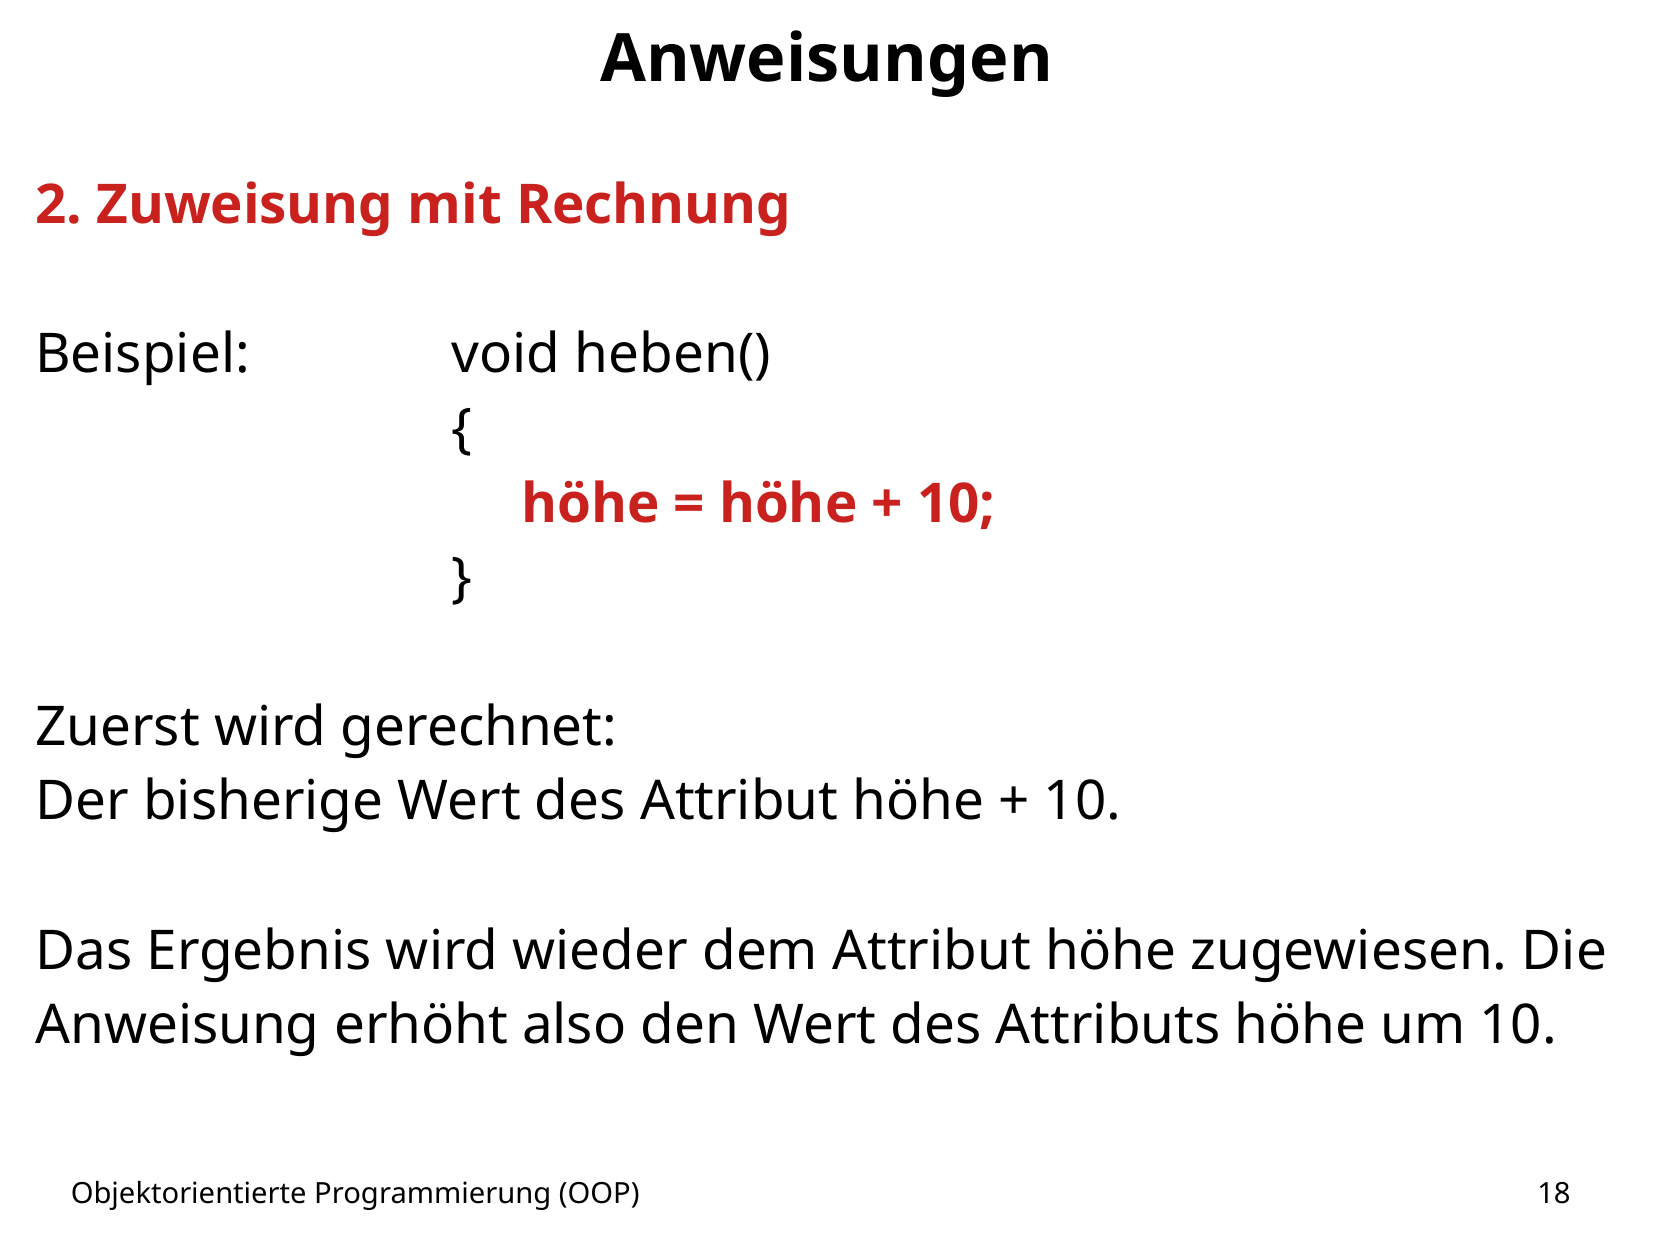

# Anweisungen
2. Zuweisung mit Rechnung
Beispiel:			void heben()
 						{
 							höhe = höhe + 10;
 						}
Zuerst wird gerechnet:
Der bisherige Wert des Attribut höhe + 10.
Das Ergebnis wird wieder dem Attribut höhe zugewiesen. Die Anweisung erhöht also den Wert des Attributs höhe um 10.
Objektorientierte Programmierung (OOP)
18